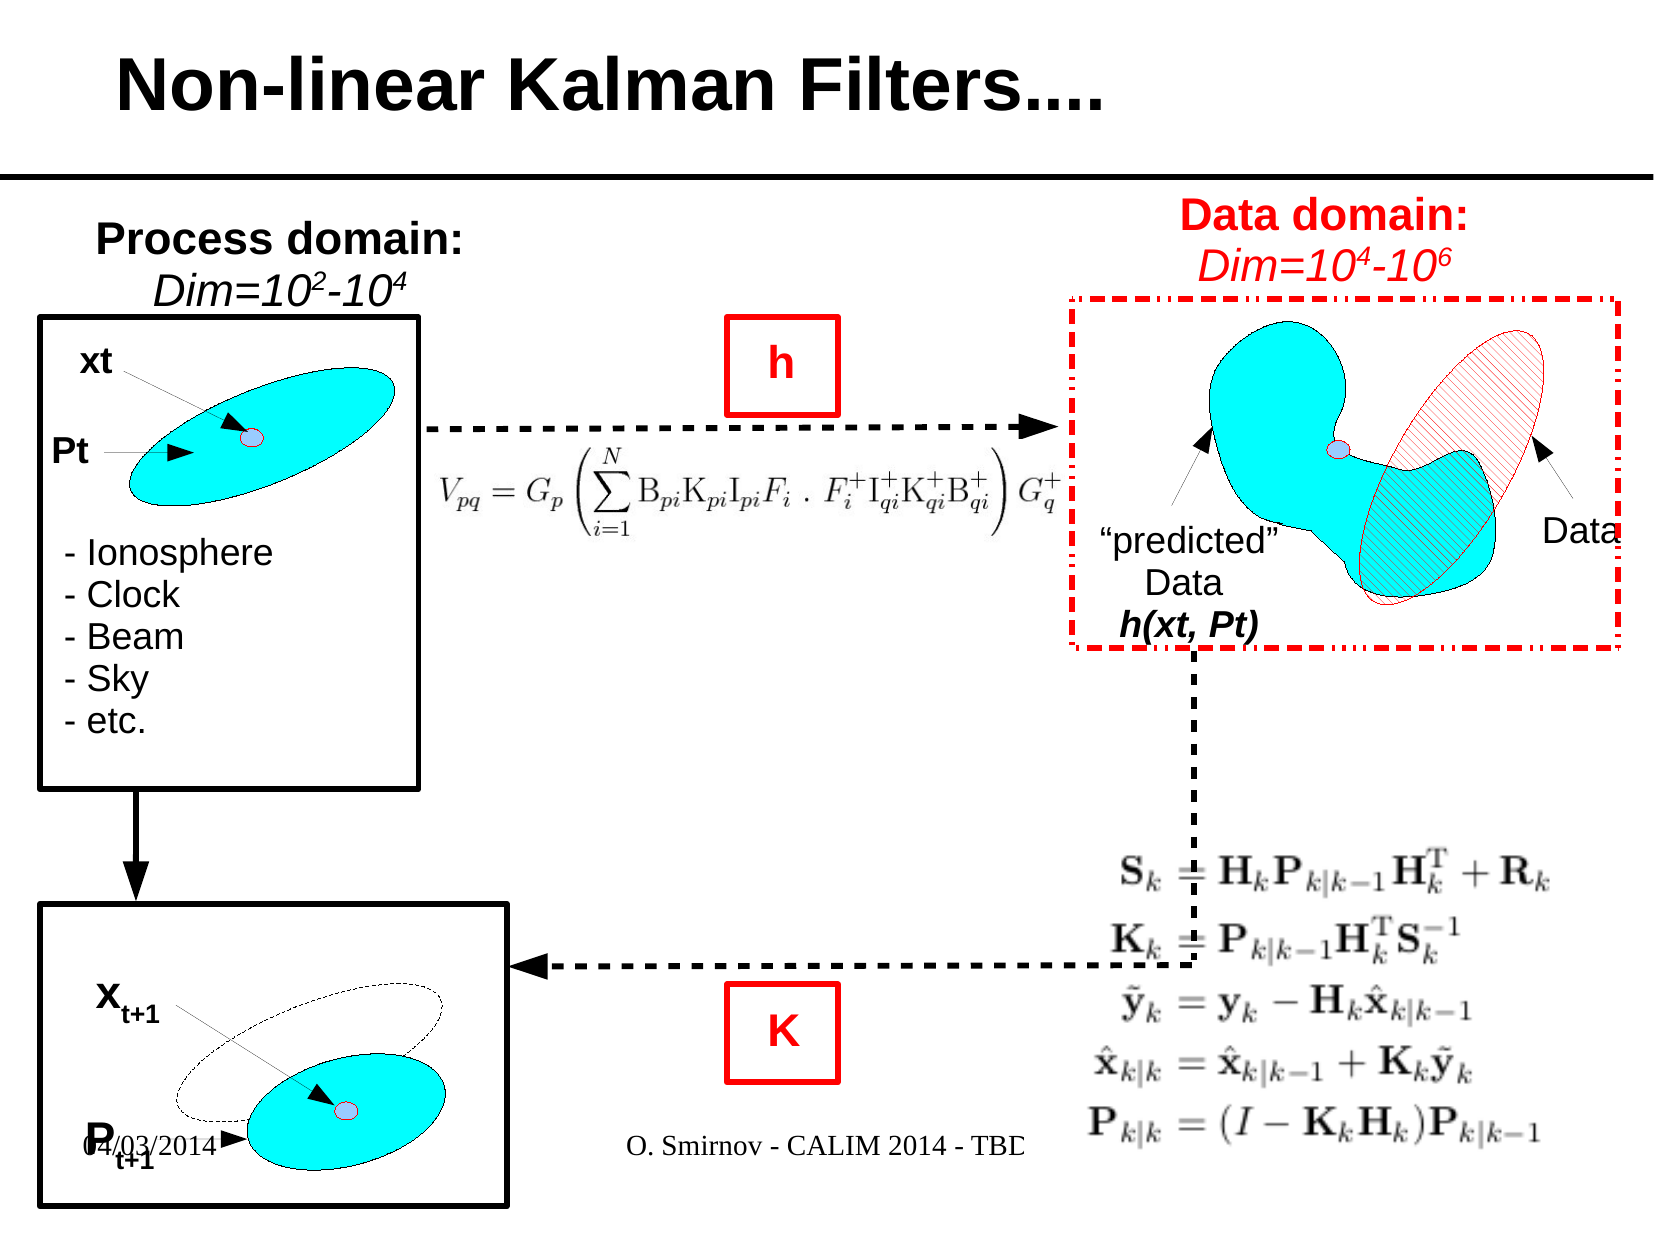

Non-linear Kalman Filters....
Data domain: Dim=104-106
Process domain: Dim=102-104
h
xt
Pt
Data
“predicted” Data
h(xt, Pt)
- Ionosphere
- Clock
- Beam
- Sky
- etc.
xt+1
K
Pt+1
04/03/2014
O. Smirnov - CALIM 2014 - TBD
44